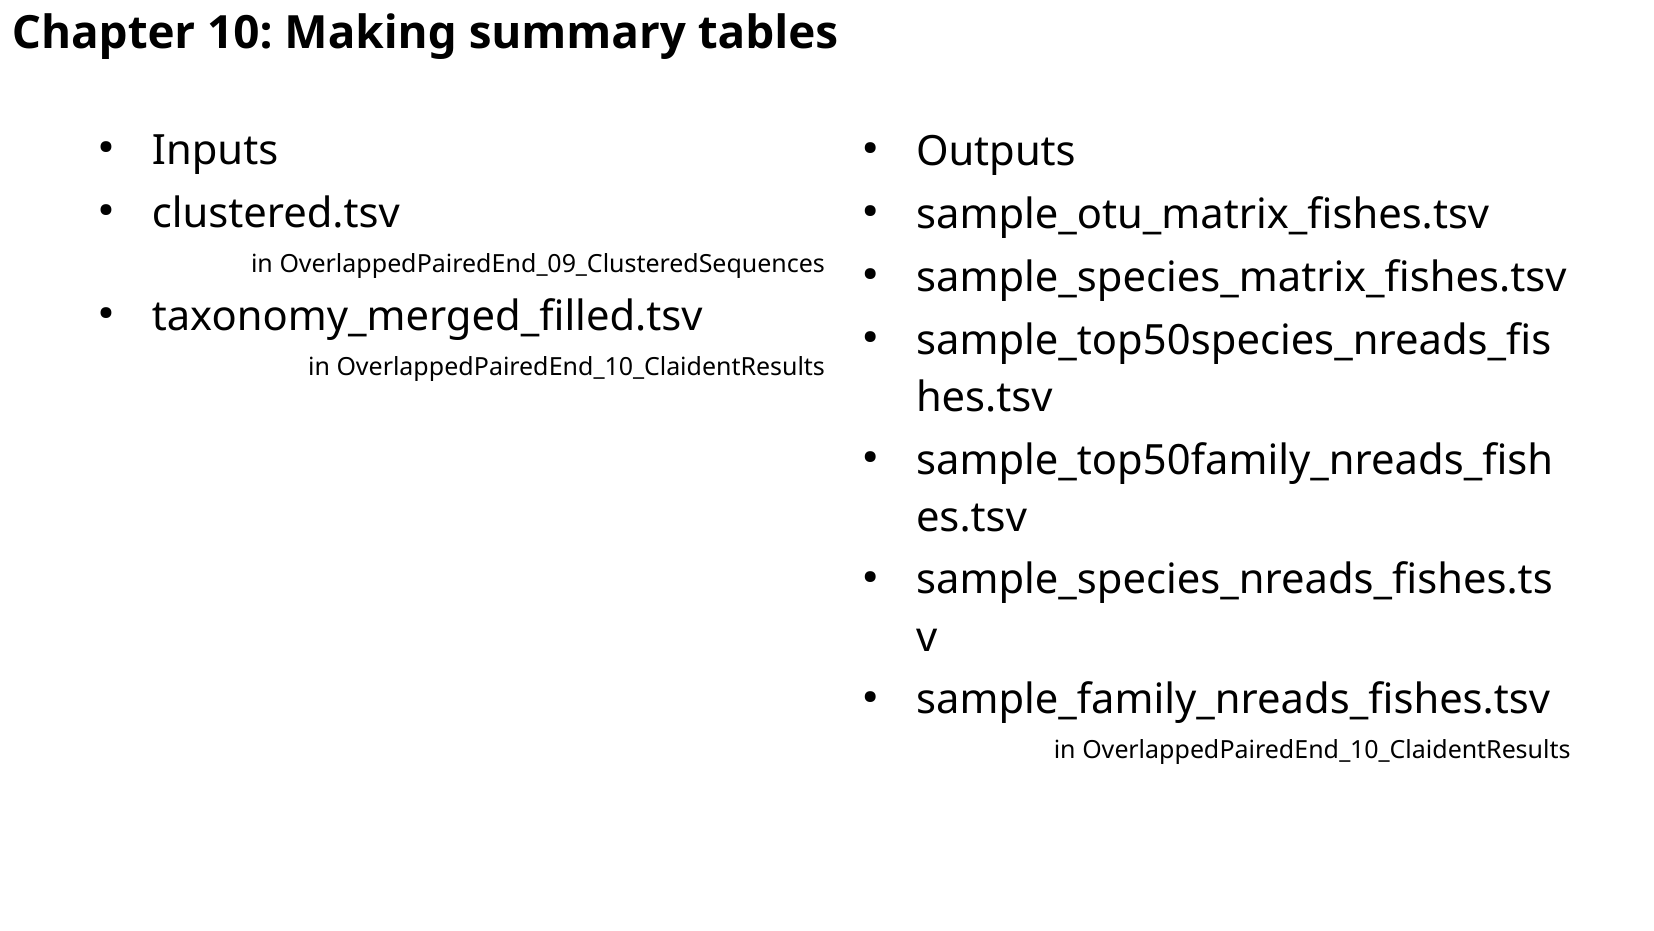

# Chapter 10: Making summary tables
Inputs
clustered.tsv
in OverlappedPairedEnd_09_ClusteredSequences
taxonomy_merged_filled.tsv
in OverlappedPairedEnd_10_ClaidentResults
Outputs
sample_otu_matrix_fishes.tsv
sample_species_matrix_fishes.tsv
sample_top50species_nreads_fishes.tsv
sample_top50family_nreads_fishes.tsv
sample_species_nreads_fishes.tsv
sample_family_nreads_fishes.tsv
in OverlappedPairedEnd_10_ClaidentResults